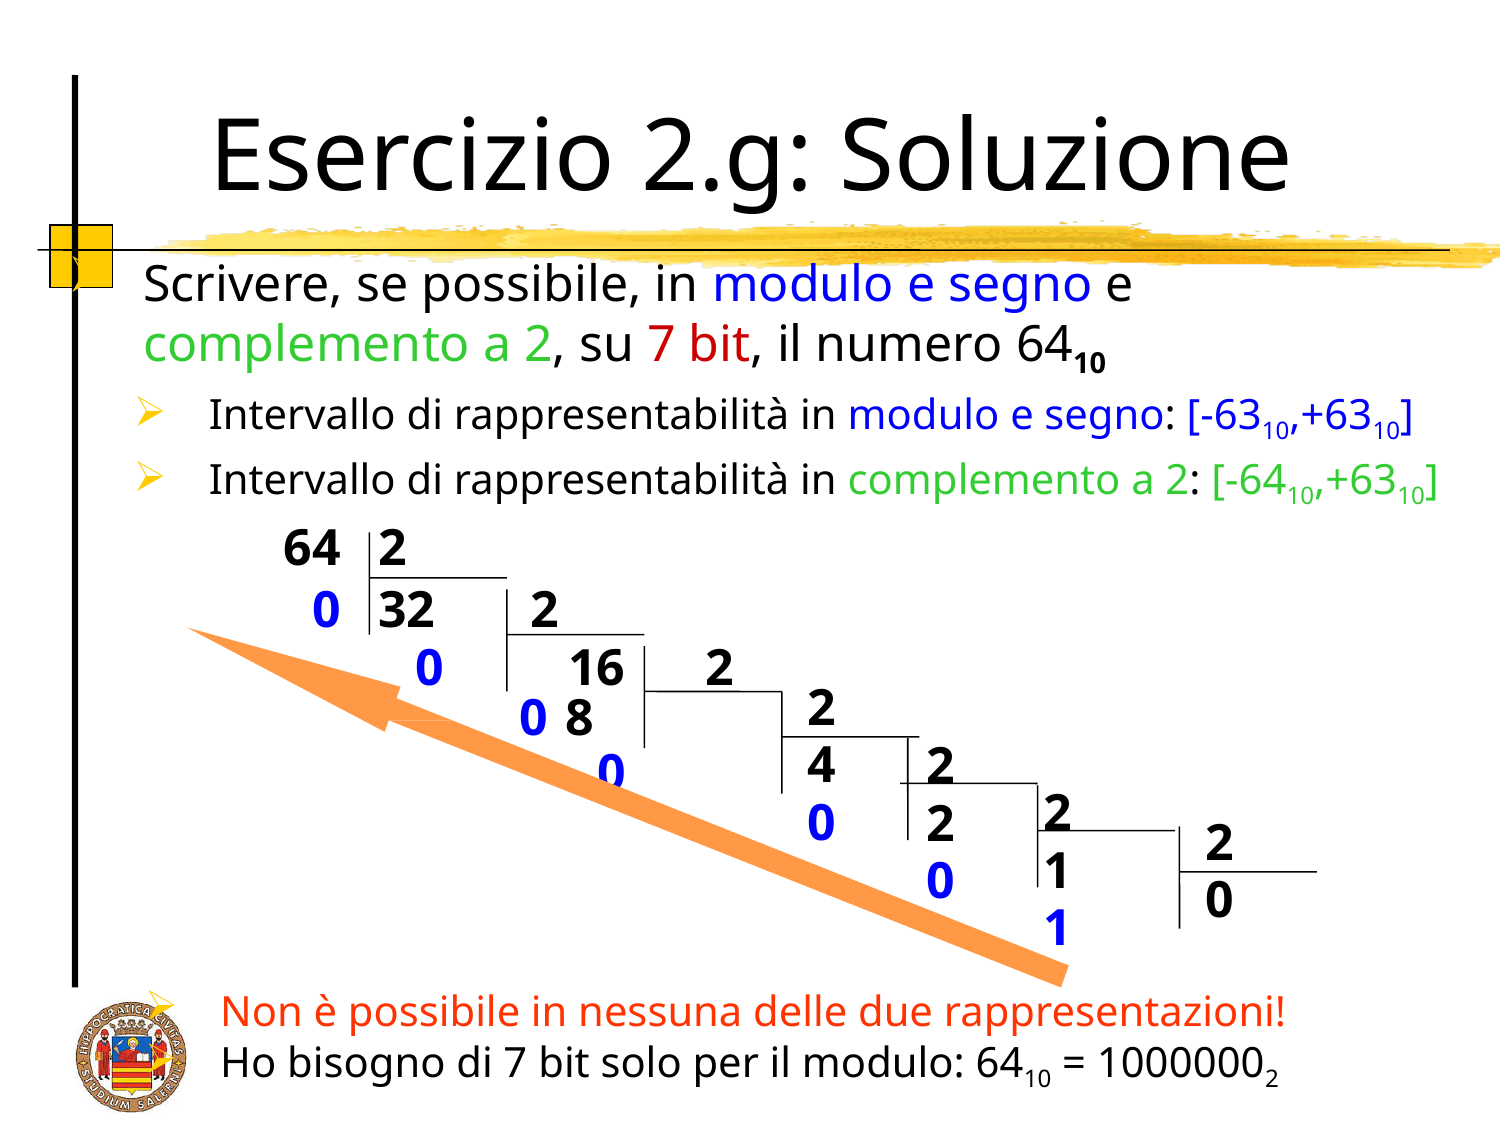

# Esercizio 2.g: Soluzione
Scrivere, se possibile, in modulo e segno e complemento a 2, su 7 bit, il numero 6410
Intervallo di rappresentabilità in modulo e segno: [-6310,+6310]
Intervallo di rappresentabilità in complemento a 2: [-6410,+6310]
64
0
2
32	2
0	 16	2
 0	8
 0
2
4
0
2
2
0
2
1
1
2
0
Non è possibile in nessuna delle due rappresentazioni!
Ho bisogno di 7 bit solo per il modulo: 6410 = 10000002